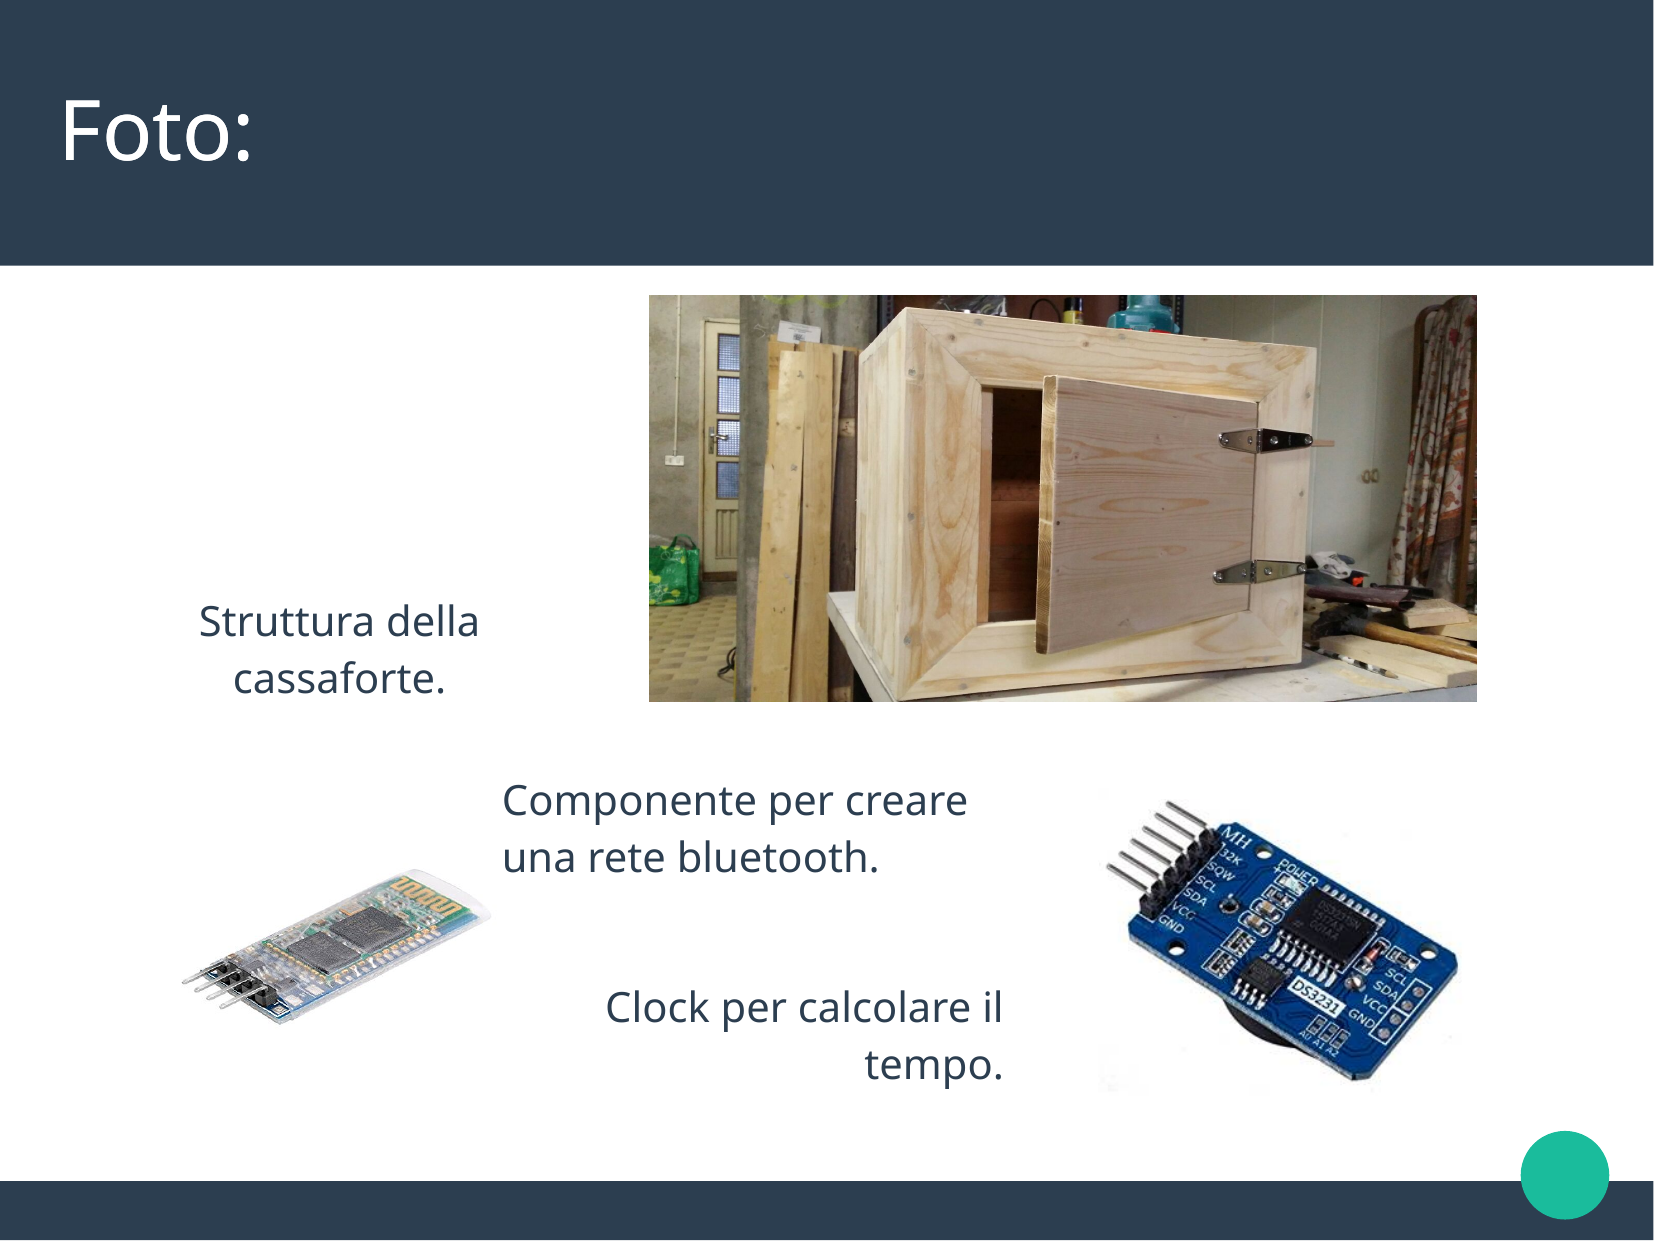

# Foto:
Foto:
Struttura della cassaforte.
Componente per creare una rete bluetooth.
Clock per calcolare il tempo.